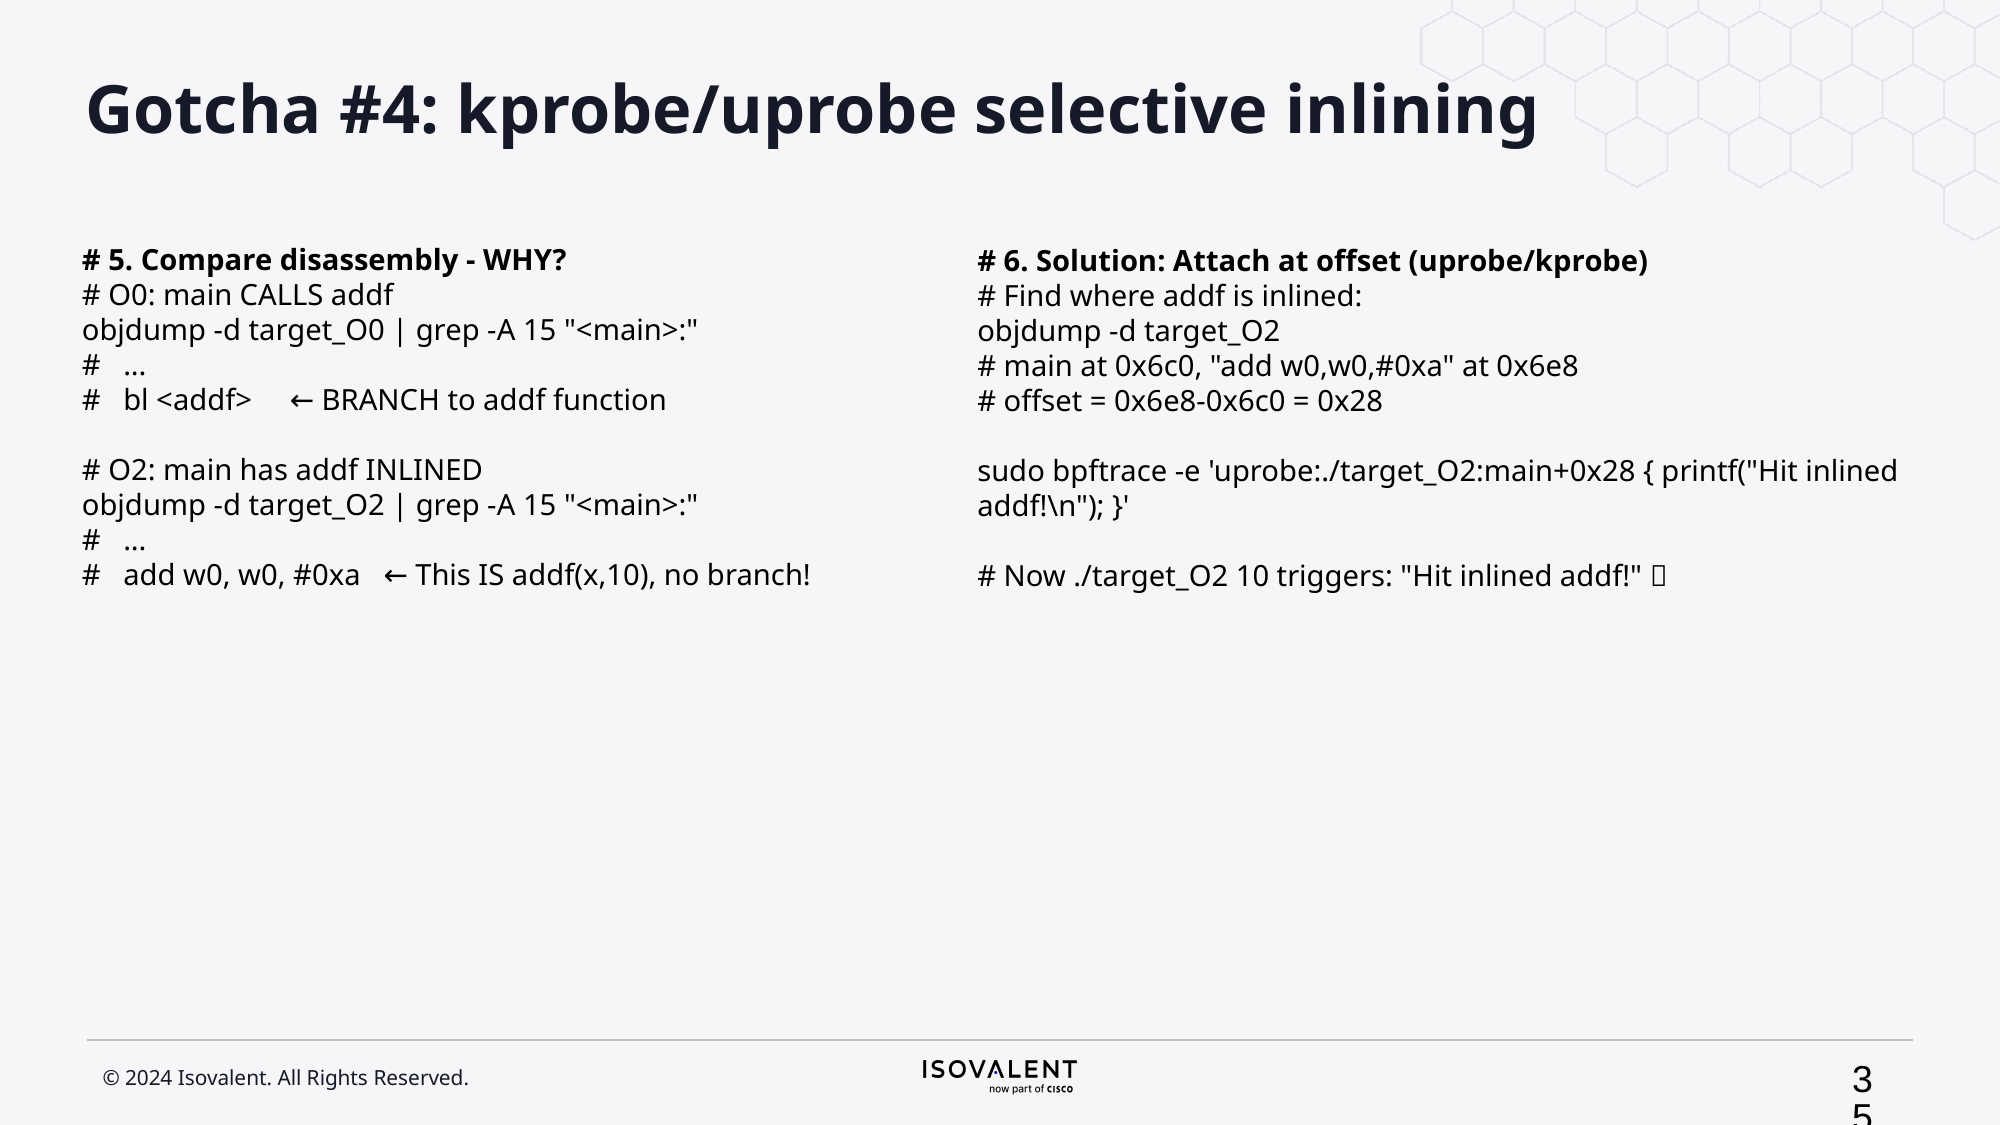

# Gotcha #4: kprobe/uprobe selective inlining
# 5. Compare disassembly - WHY?
# O0: main CALLS addf
objdump -d target_O0 | grep -A 15 "<main>:"
# ...
# bl <addf> ← BRANCH to addf function
# O2: main has addf INLINED
objdump -d target_O2 | grep -A 15 "<main>:"
# ...
# add w0, w0, #0xa ← This IS addf(x,10), no branch!
# 6. Solution: Attach at offset (uprobe/kprobe)
# Find where addf is inlined:
objdump -d target_O2
# main at 0x6c0, "add w0,w0,#0xa" at 0x6e8
# offset = 0x6e8-0x6c0 = 0x28
sudo bpftrace -e 'uprobe:./target_O2:main+0x28 { printf("Hit inlined addf!\n"); }'
# Now ./target_O2 10 triggers: "Hit inlined addf!" ✅